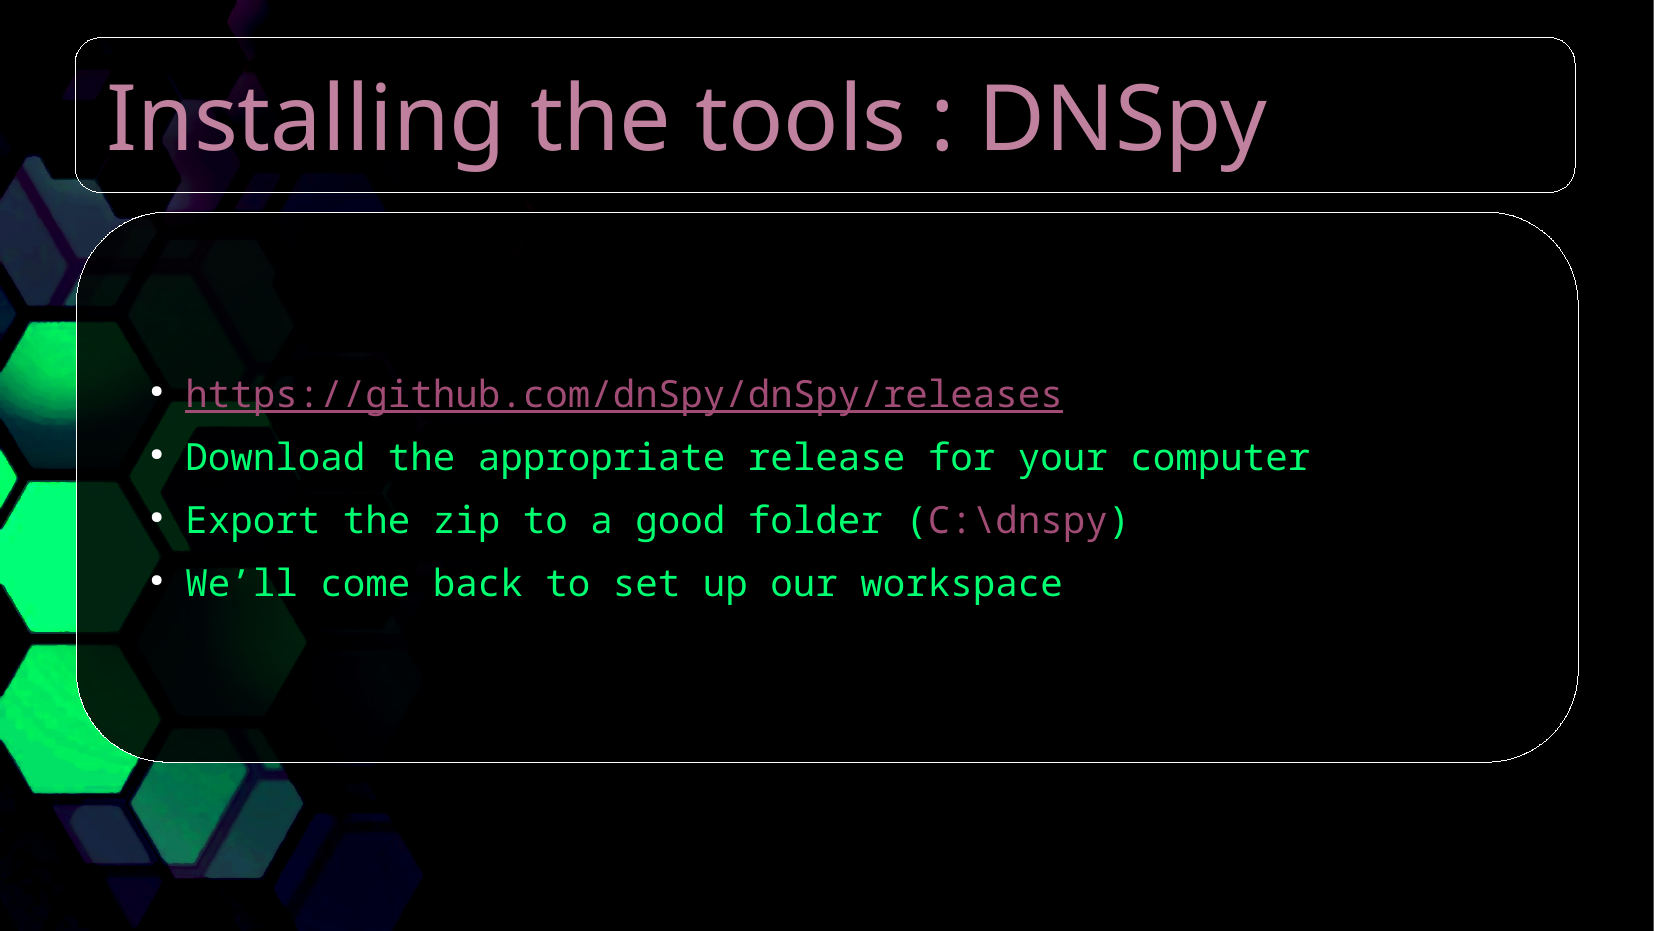

# Installing the tools : DNSpy
https://github.com/dnSpy/dnSpy/releases
Download the appropriate release for your computer
Export the zip to a good folder (C:\dnspy)
We’ll come back to set up our workspace